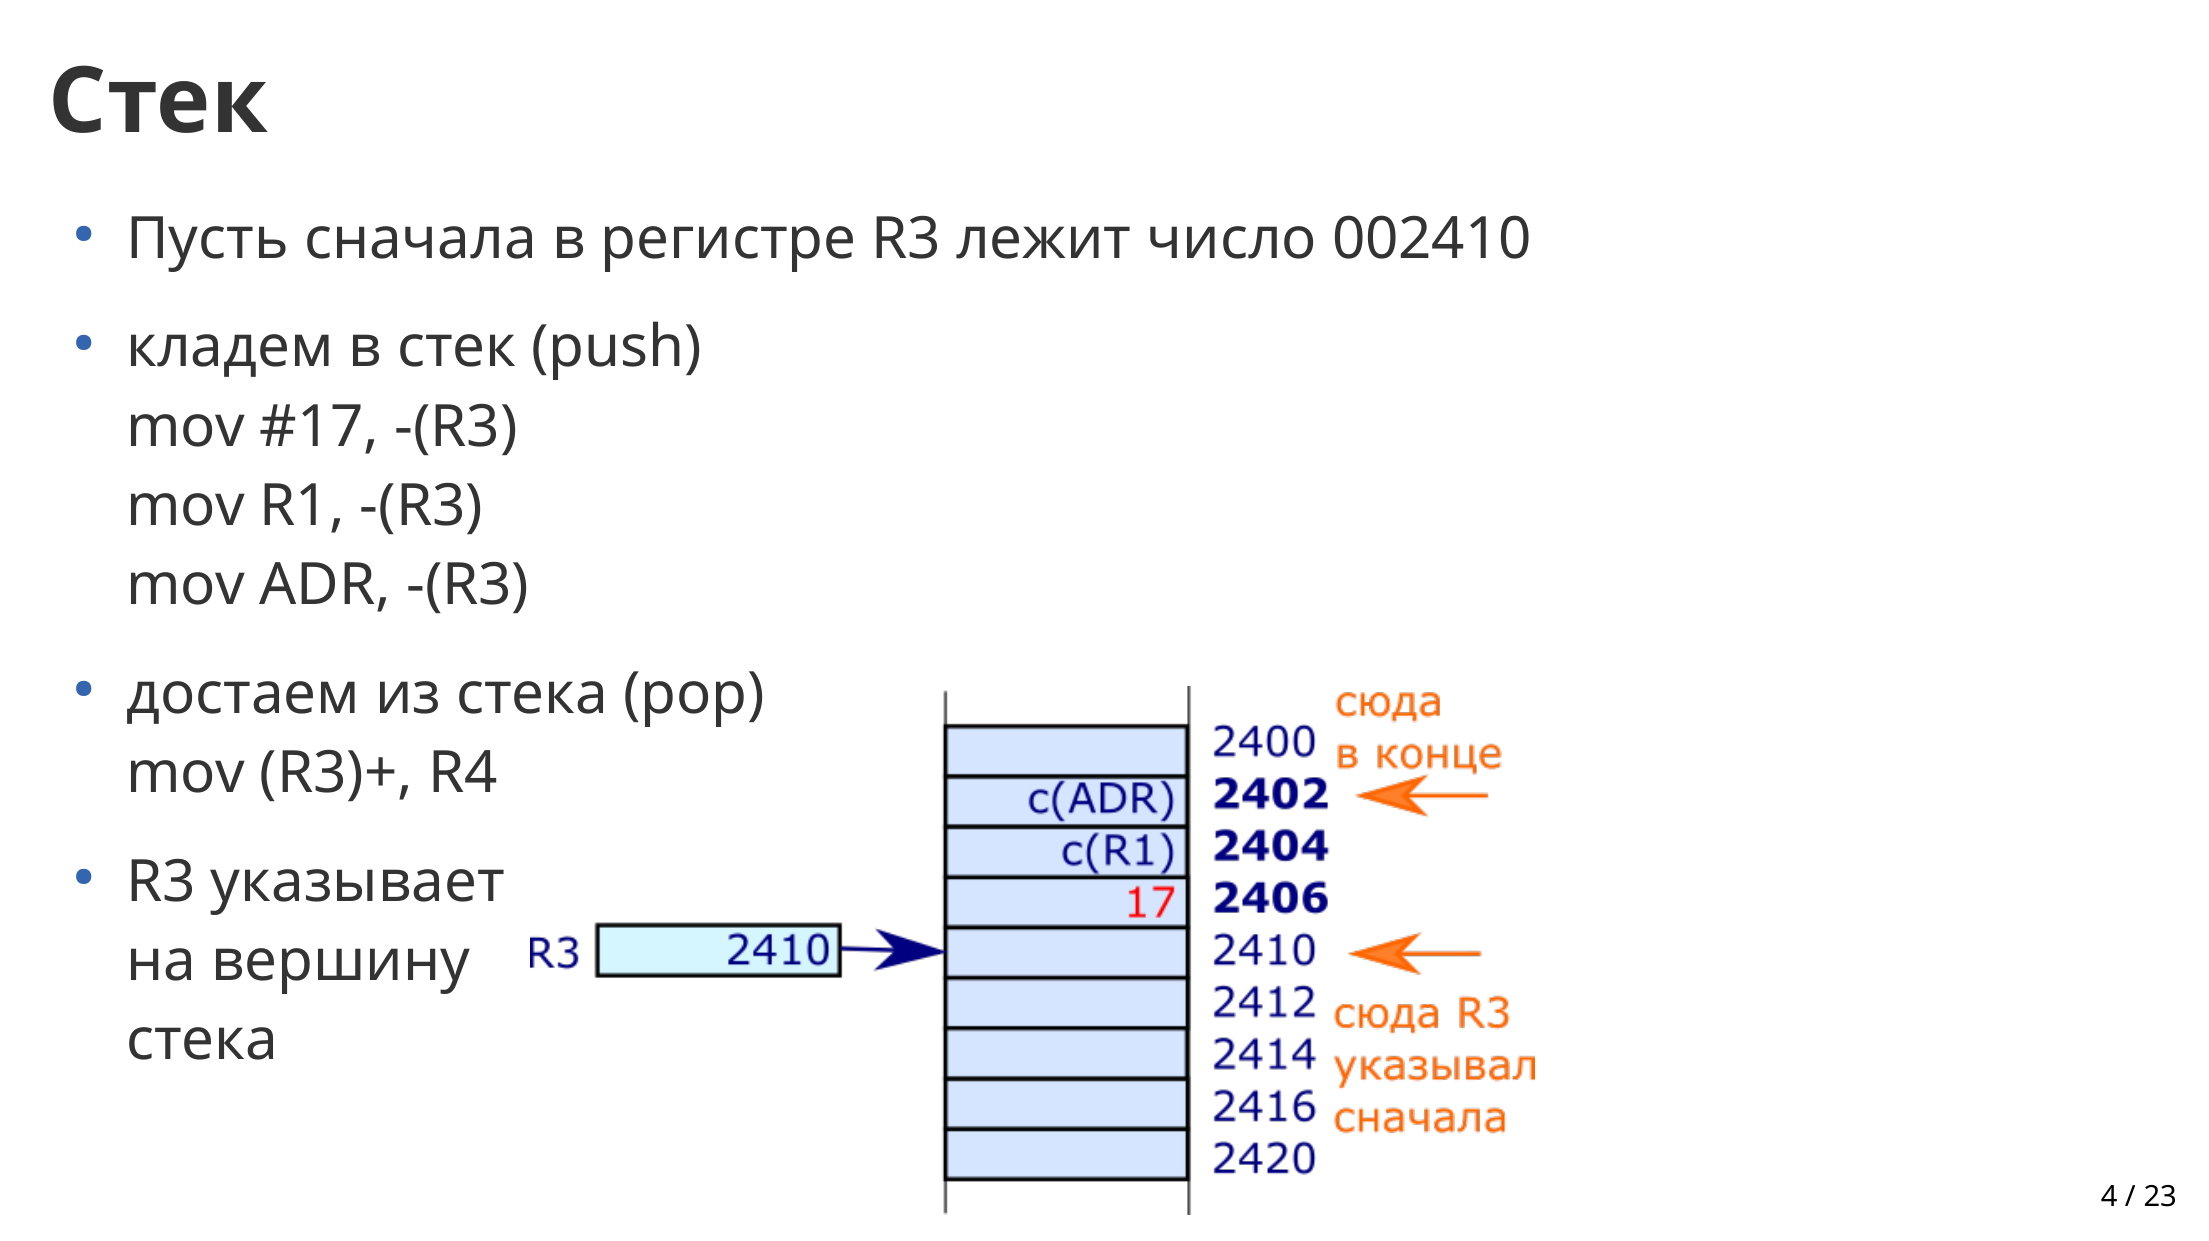

# Стек
Пусть сначала в регистре R3 лежит число 002410
кладем в стек (push)
mov #17, -(R3)
mov R1, -(R3)
mov ADR, -(R3)
достаем из стека (pop)
mov (R3)+, R4
R3 указывает
на вершину
стека
4